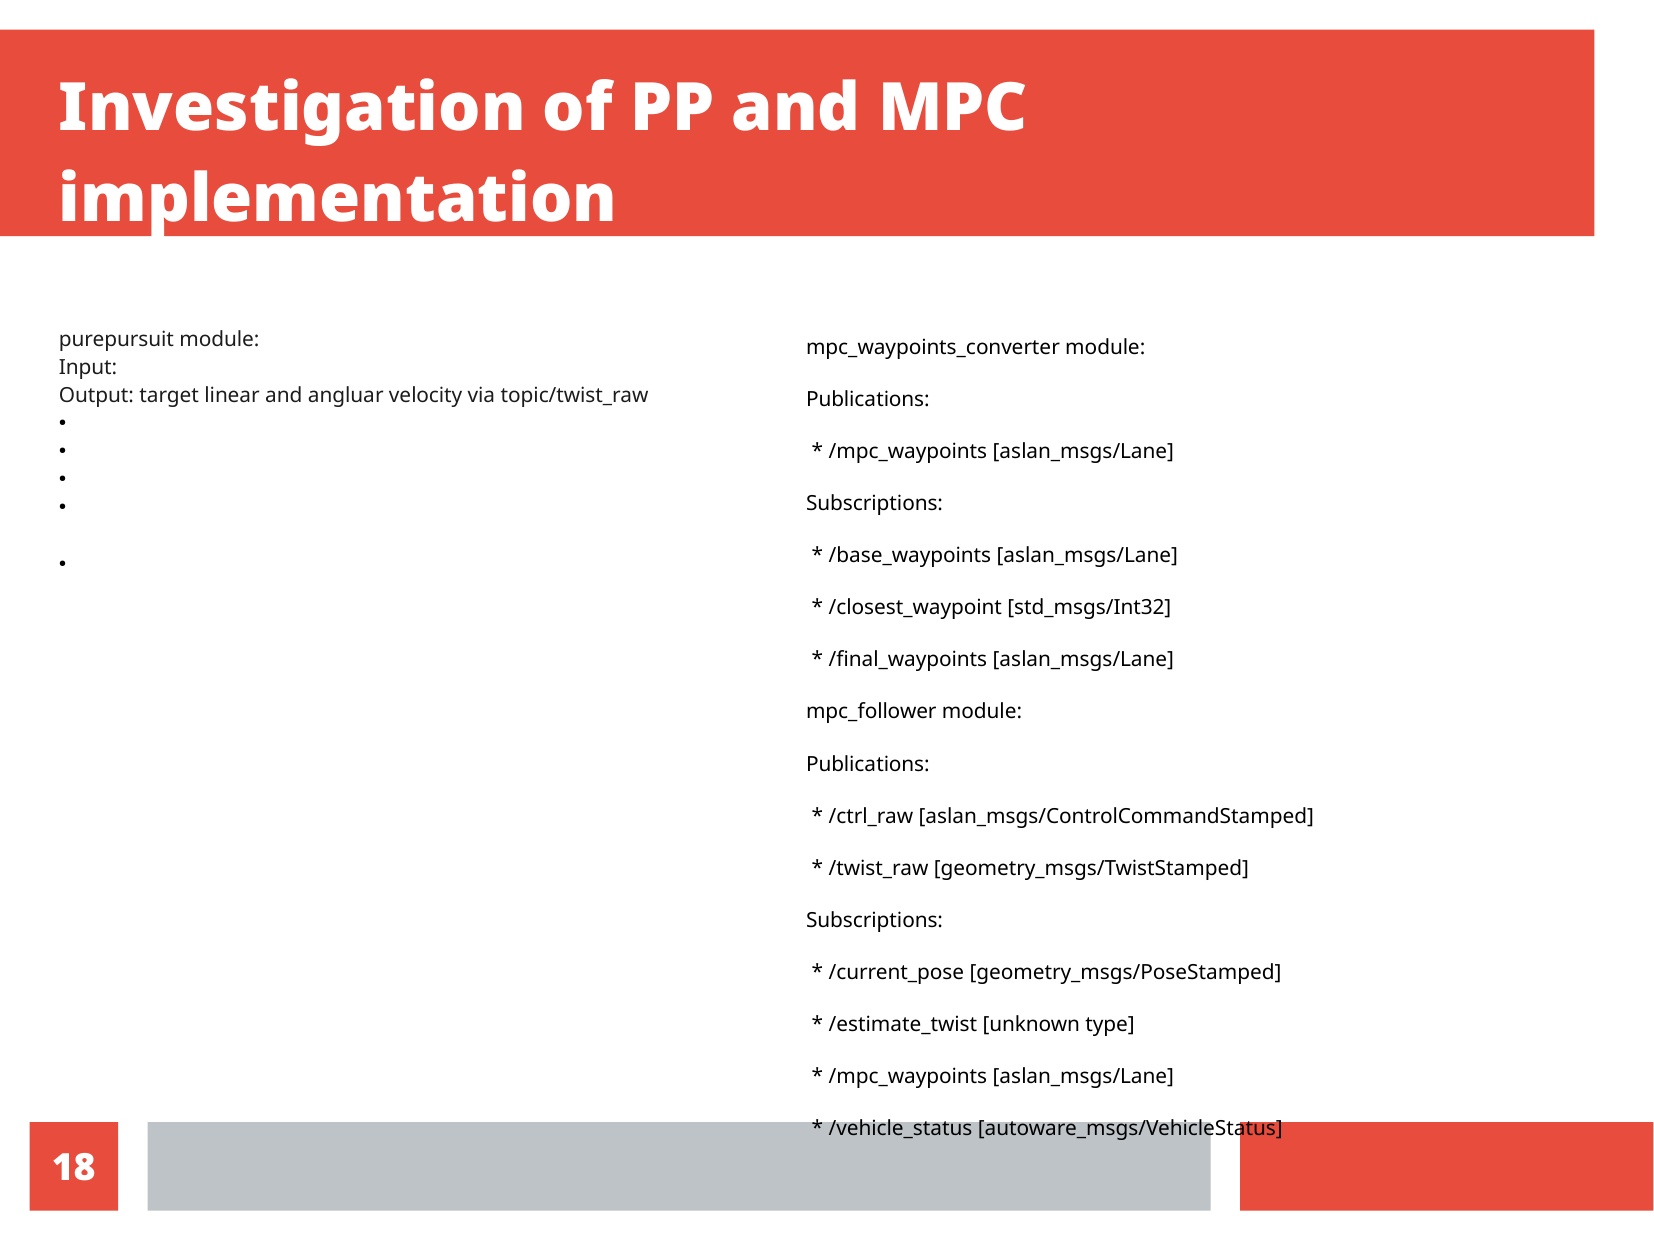

# Investigation of PP and MPC implementation
purepursuit module:
Input:
Output: target linear and angluar velocity via topic/twist_raw
mpc_waypoints_converter module:
Publications:
 * /mpc_waypoints [aslan_msgs/Lane]
Subscriptions:
 * /base_waypoints [aslan_msgs/Lane]
 * /closest_waypoint [std_msgs/Int32]
 * /final_waypoints [aslan_msgs/Lane]
mpc_follower module:
Publications:
 * /ctrl_raw [aslan_msgs/ControlCommandStamped]
 * /twist_raw [geometry_msgs/TwistStamped]
Subscriptions:
 * /current_pose [geometry_msgs/PoseStamped]
 * /estimate_twist [unknown type]
 * /mpc_waypoints [aslan_msgs/Lane]
 * /vehicle_status [autoware_msgs/VehicleStatus]
18